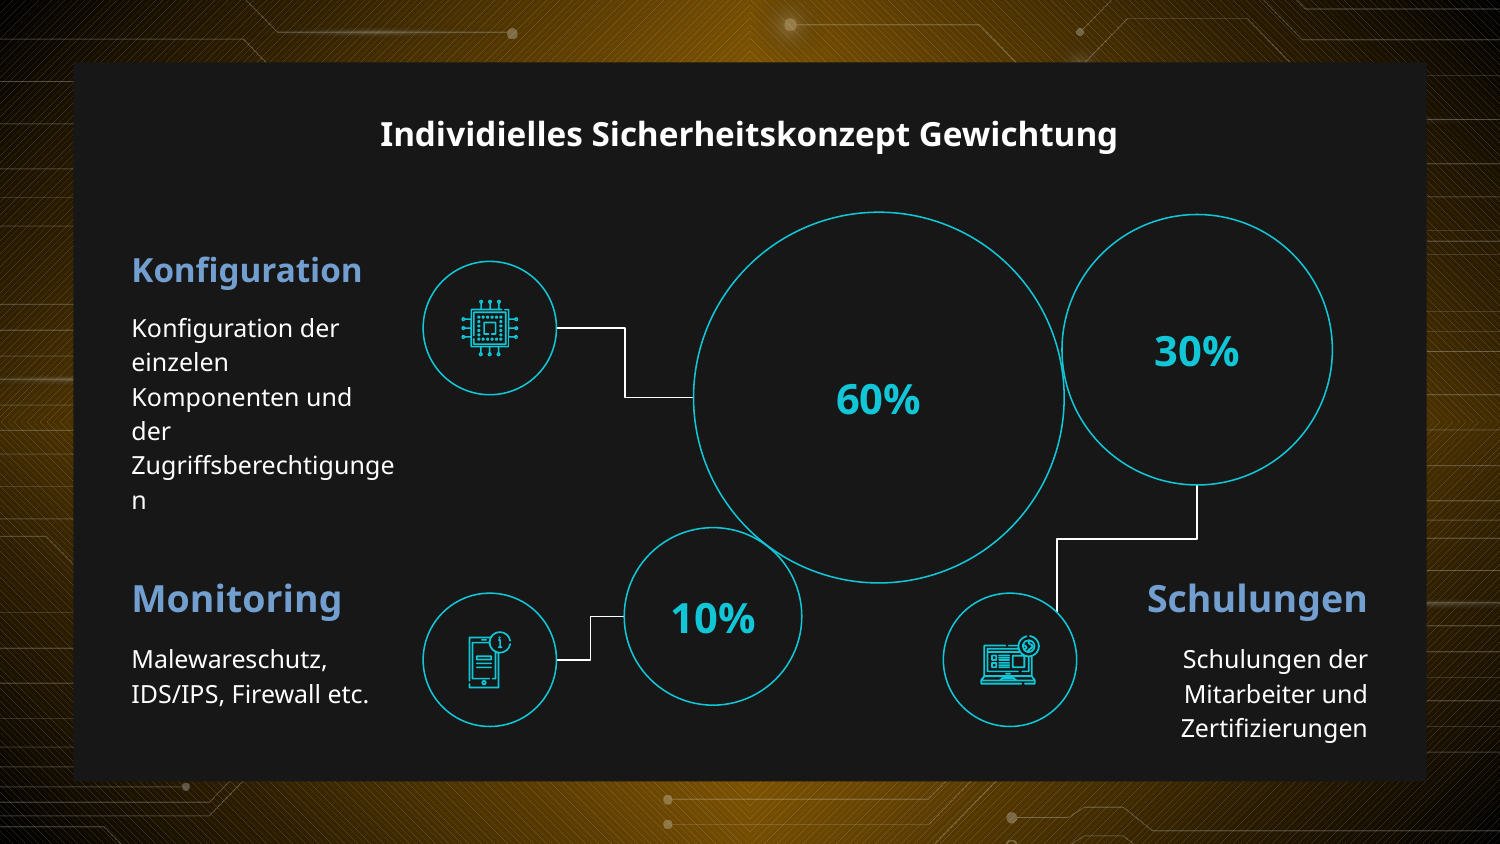

# Individielles Sicherheitskonzept Gewichtung
60%
Konfiguration
Konfiguration der einzelen Komponenten und der Zugriffsberechtigungen
30%
Schulungen
Schulungen der Mitarbeiter und Zertifizierungen
10%
Monitoring
Malewareschutz, IDS/IPS, Firewall etc.